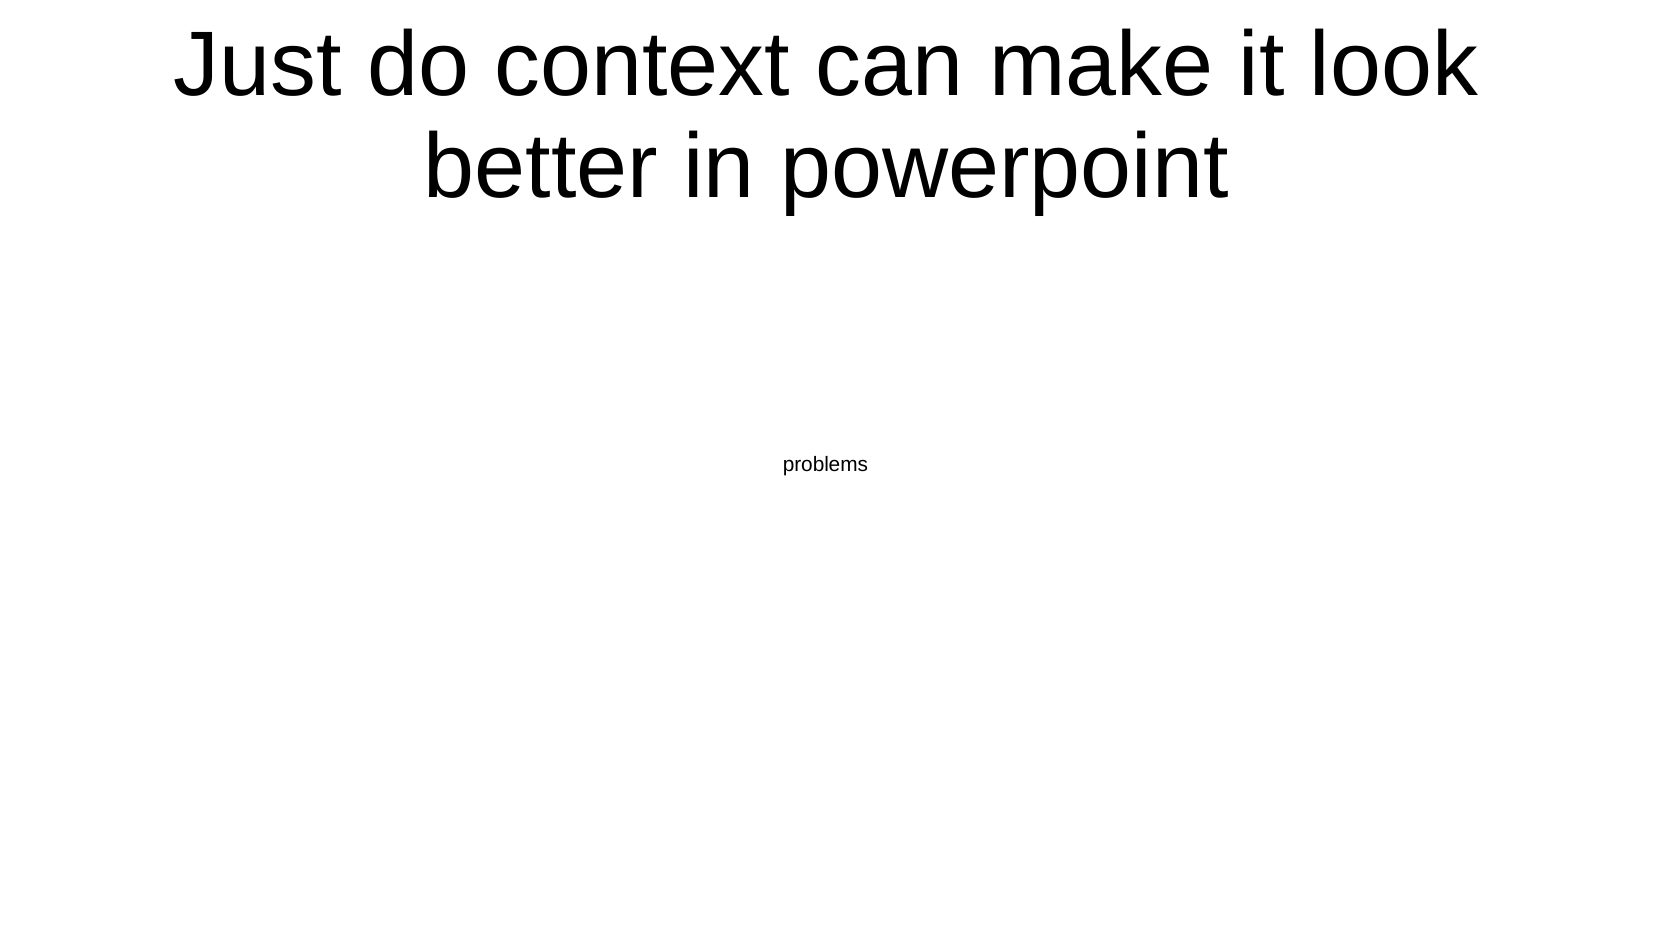

# Just do context can make it look better in powerpoint
problems